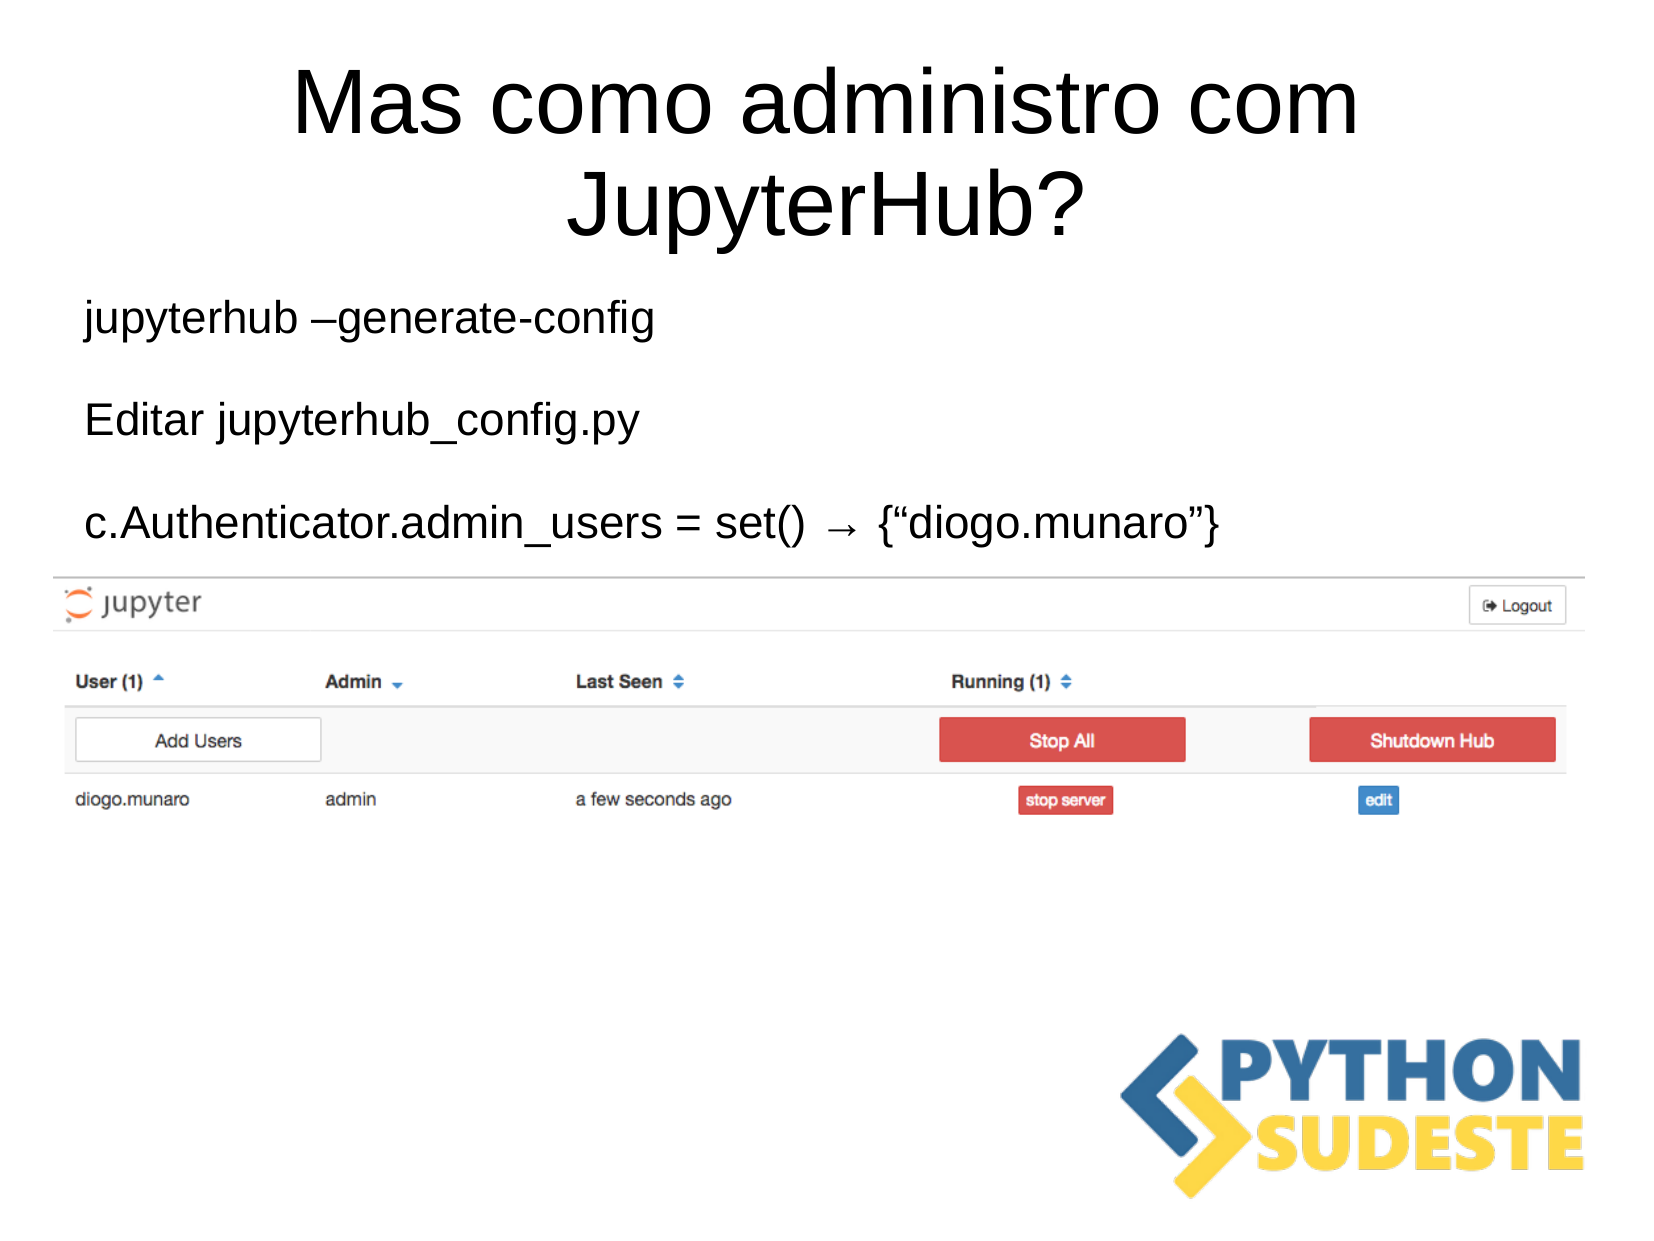

# Mas como administro com JupyterHub?
jupyterhub –generate-config
Editar jupyterhub_config.py
c.Authenticator.admin_users = set() → {“diogo.munaro”}